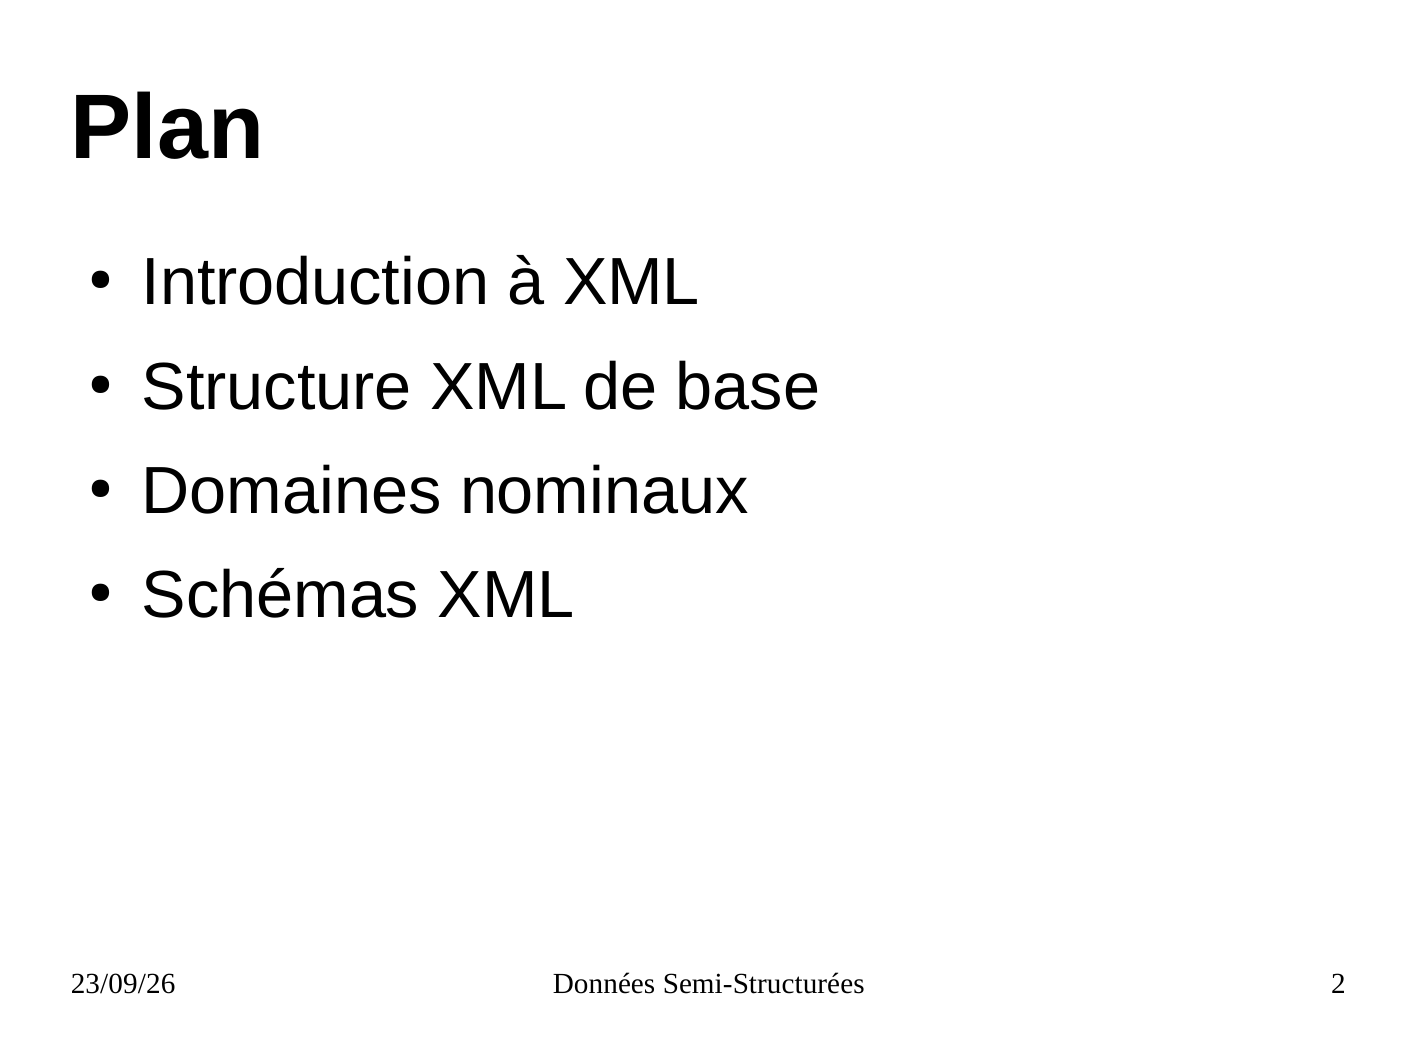

# Plan
Introduction à XML
Structure XML de base
Domaines nominaux
Schémas XML
Données Semi-Structurées
2